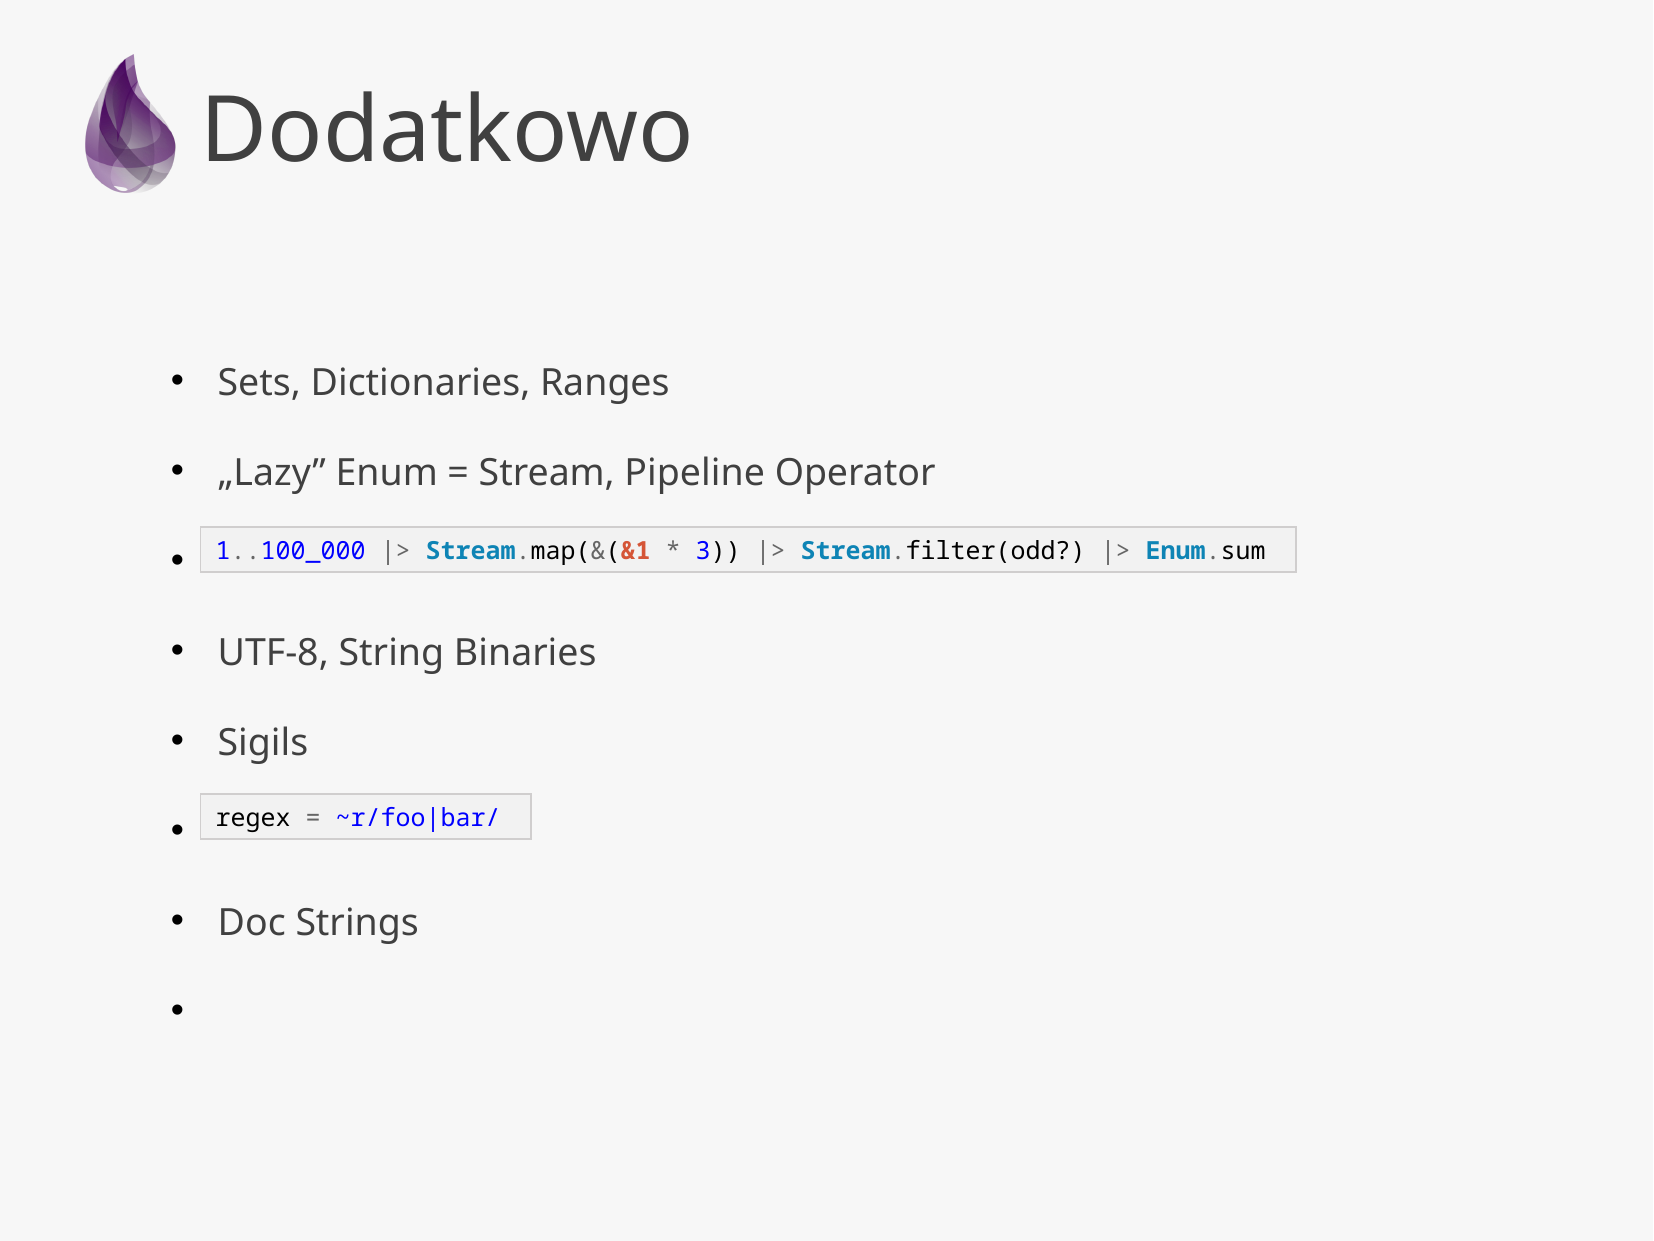

# Dodatkowo
Sets, Dictionaries, Ranges
„Lazy” Enum = Stream, Pipeline Operator
UTF-8, String Binaries
Sigils
Doc Strings
1..100_000 |> Stream.map(&(&1 * 3)) |> Stream.filter(odd?) |> Enum.sum
regex = ~r/foo|bar/